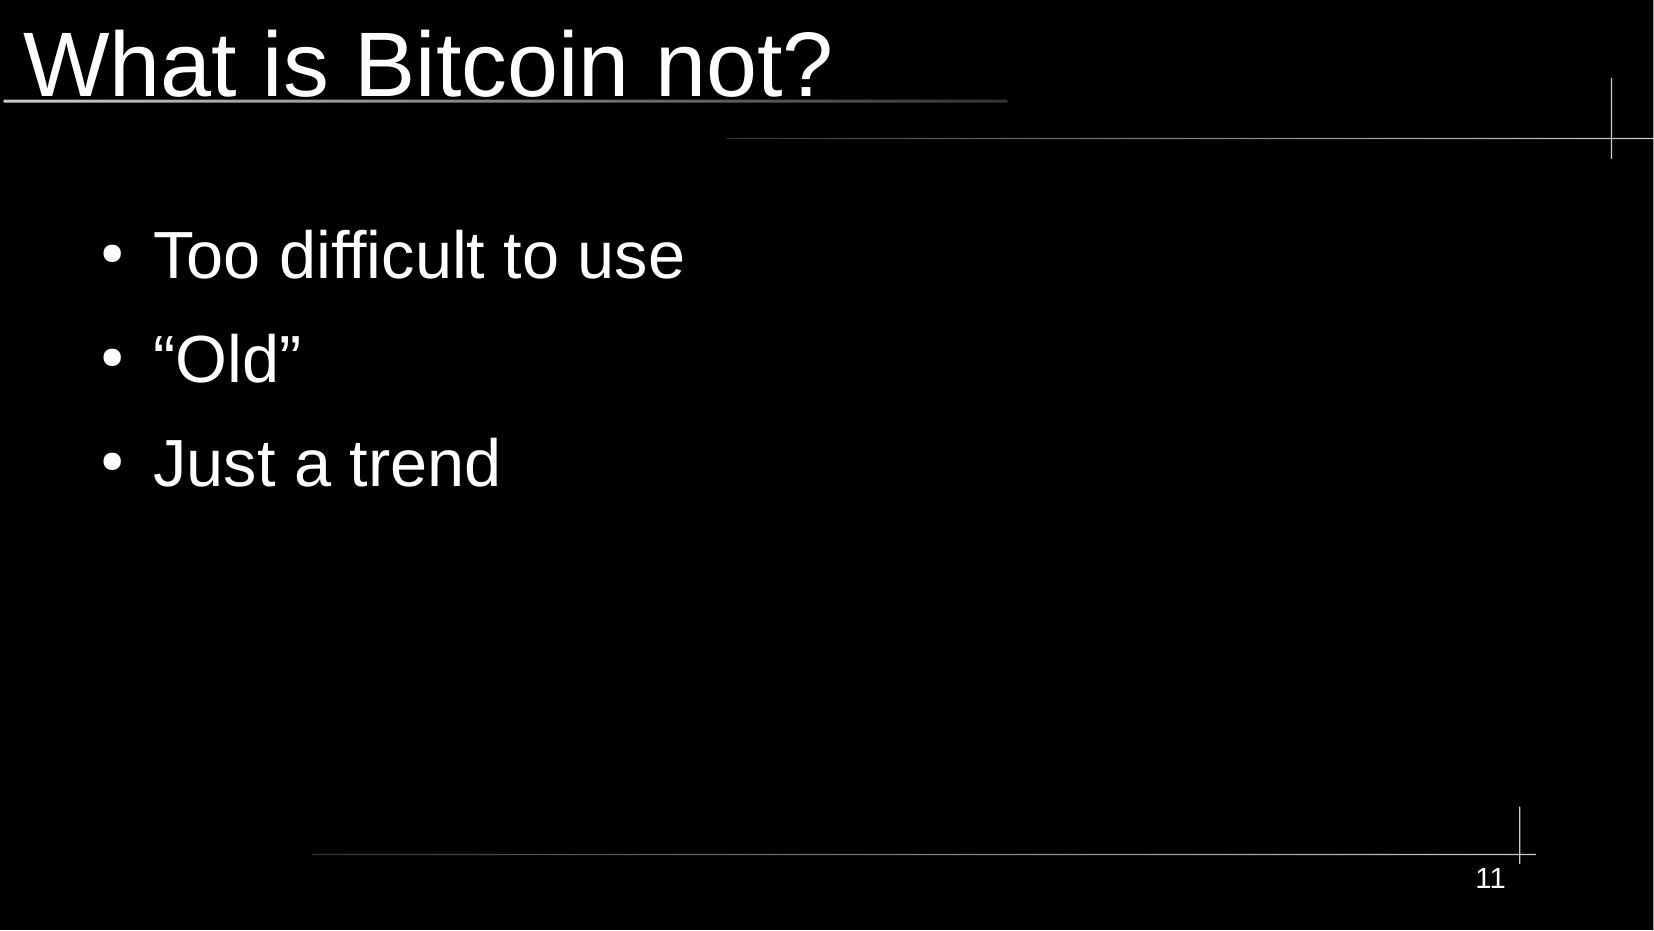

# What is Bitcoin not?
Too difficult to use
“Old”
Just a trend
11